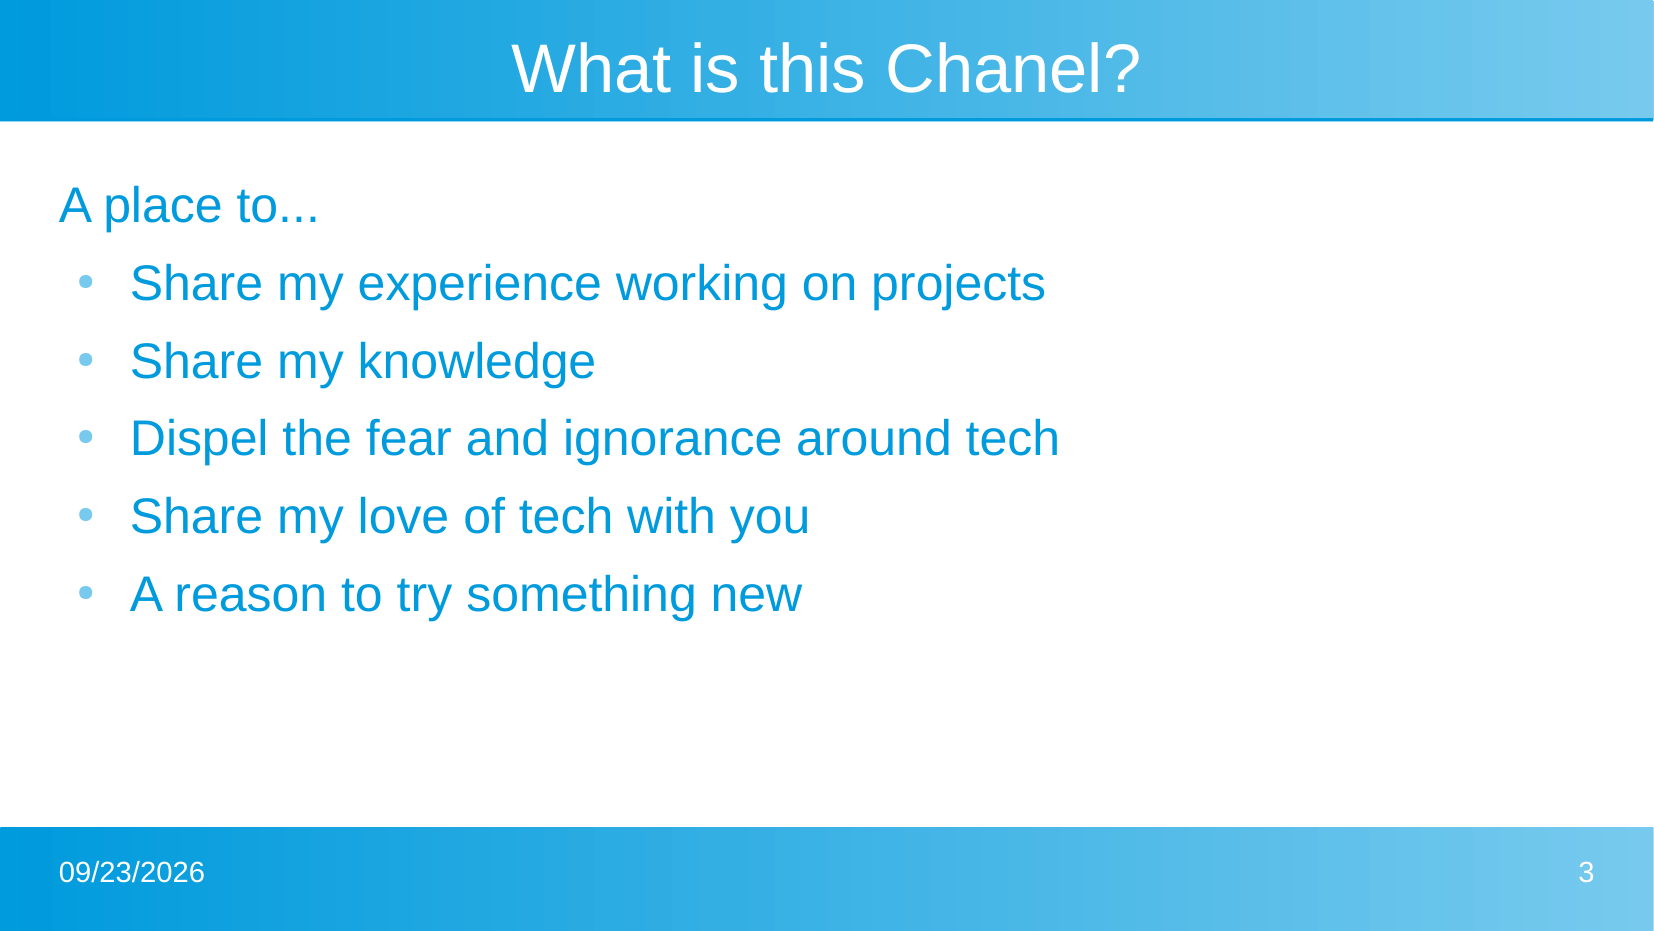

# What is this Chanel?
A place to...
Share my experience working on projects
Share my knowledge
Dispel the fear and ignorance around tech
Share my love of tech with you
A reason to try something new
3